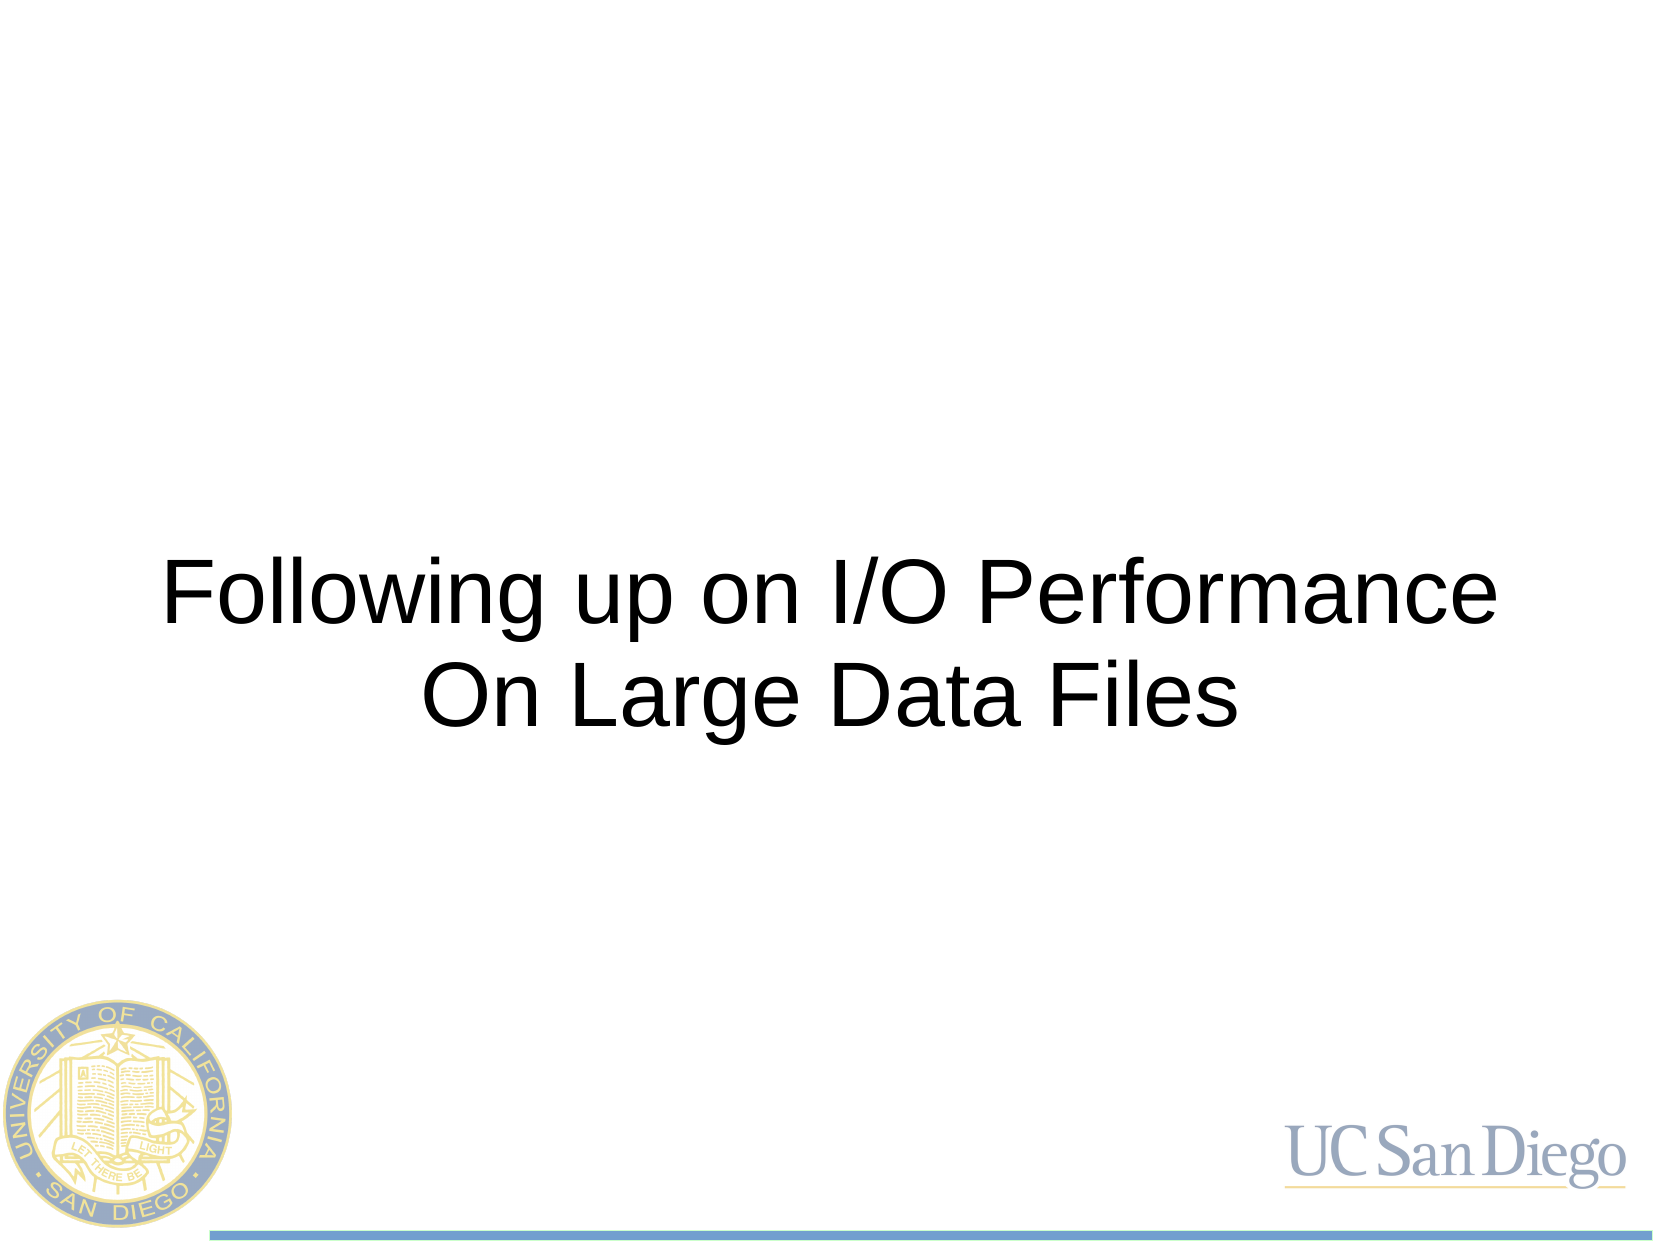

# Following up on I/O Performance On Large Data Files